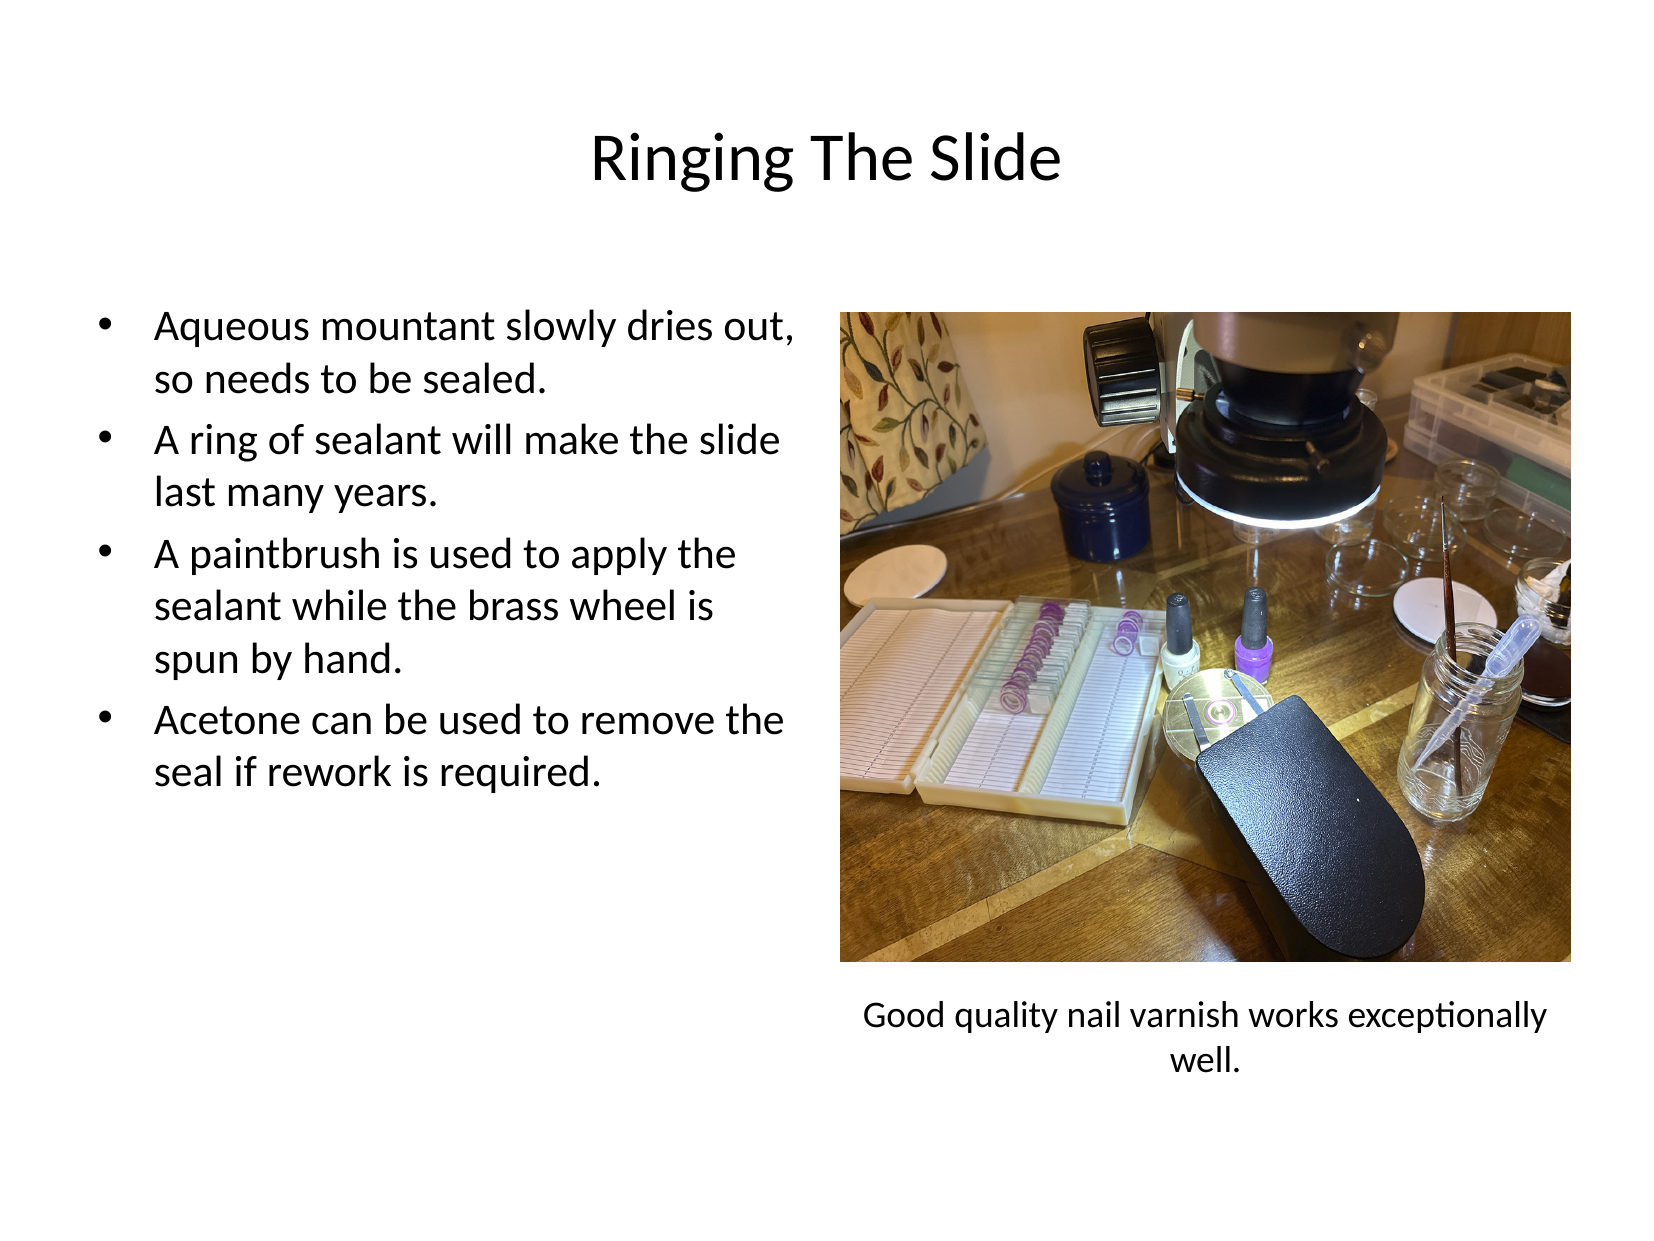

# Ringing The Slide
Aqueous mountant slowly dries out, so needs to be sealed.
A ring of sealant will make the slide last many years.
A paintbrush is used to apply the sealant while the brass wheel is spun by hand.
Acetone can be used to remove the seal if rework is required.
Good quality nail varnish works exceptionally well.